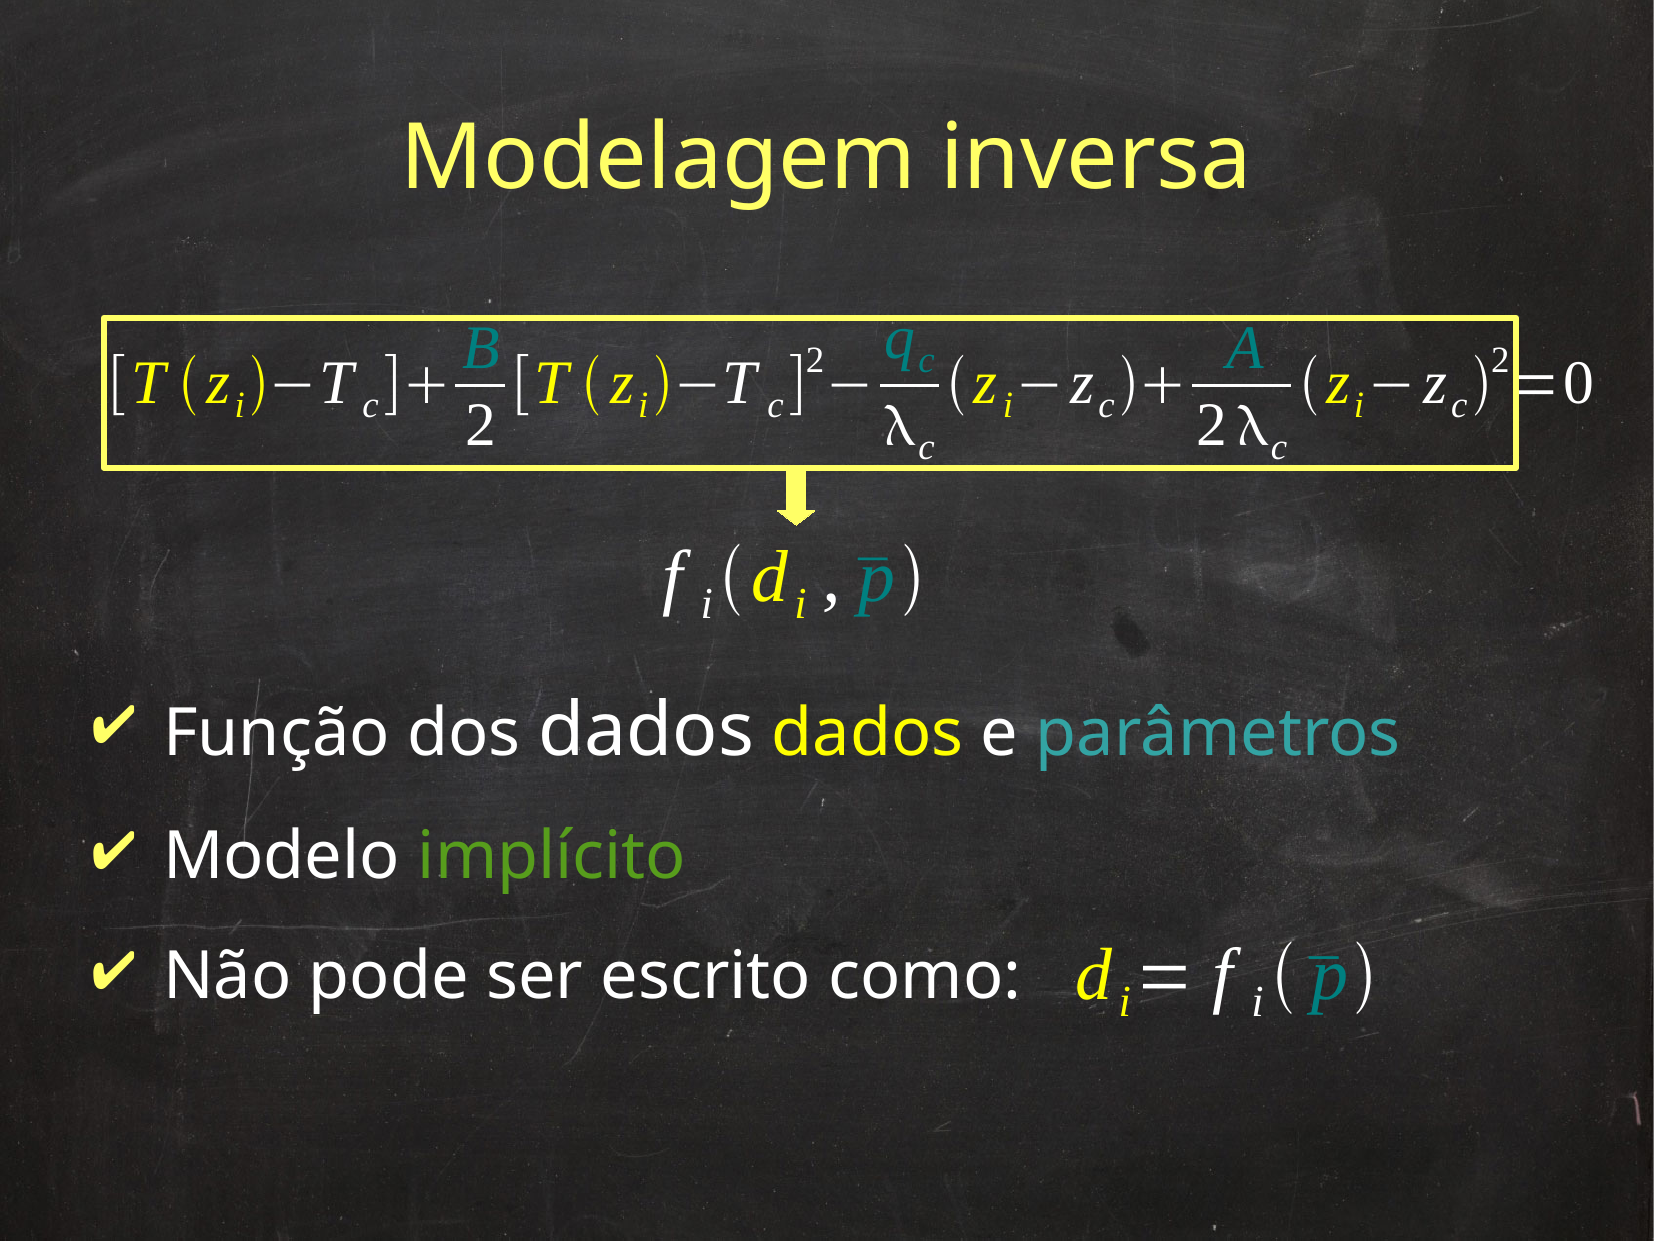

# Modelagem inversa
 Função dos dados dados e parâmetros
 Modelo implícito
 Não pode ser escrito como: